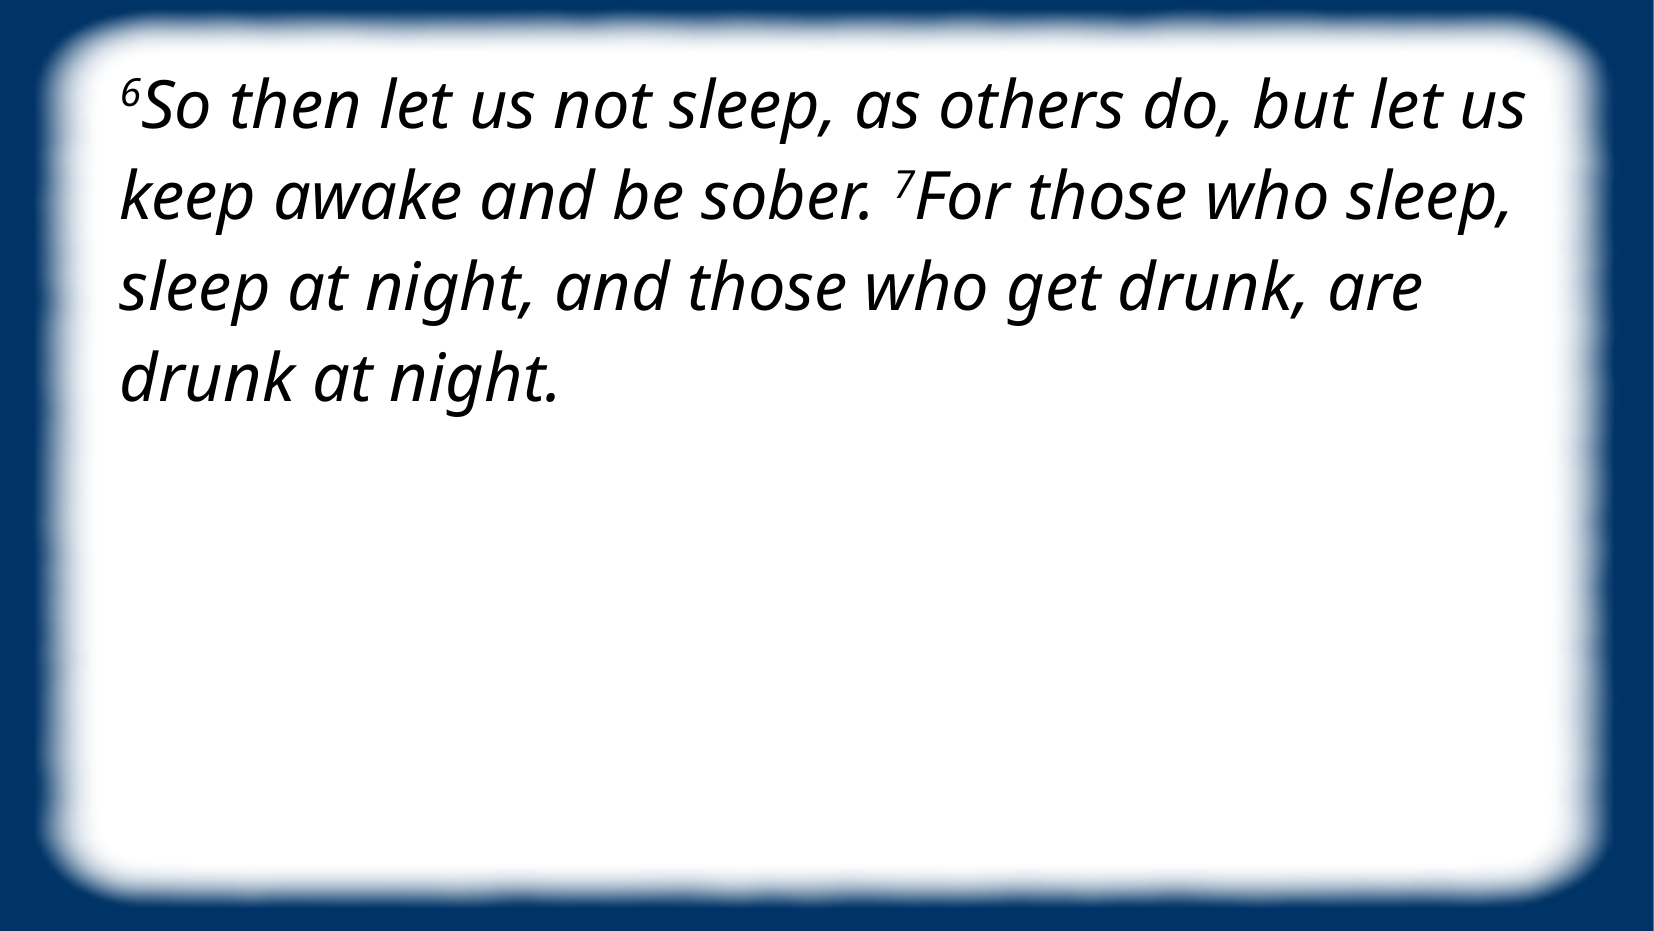

6So then let us not sleep, as others do, but let us keep awake and be sober. 7For those who sleep, sleep at night, and those who get drunk, are drunk at night.